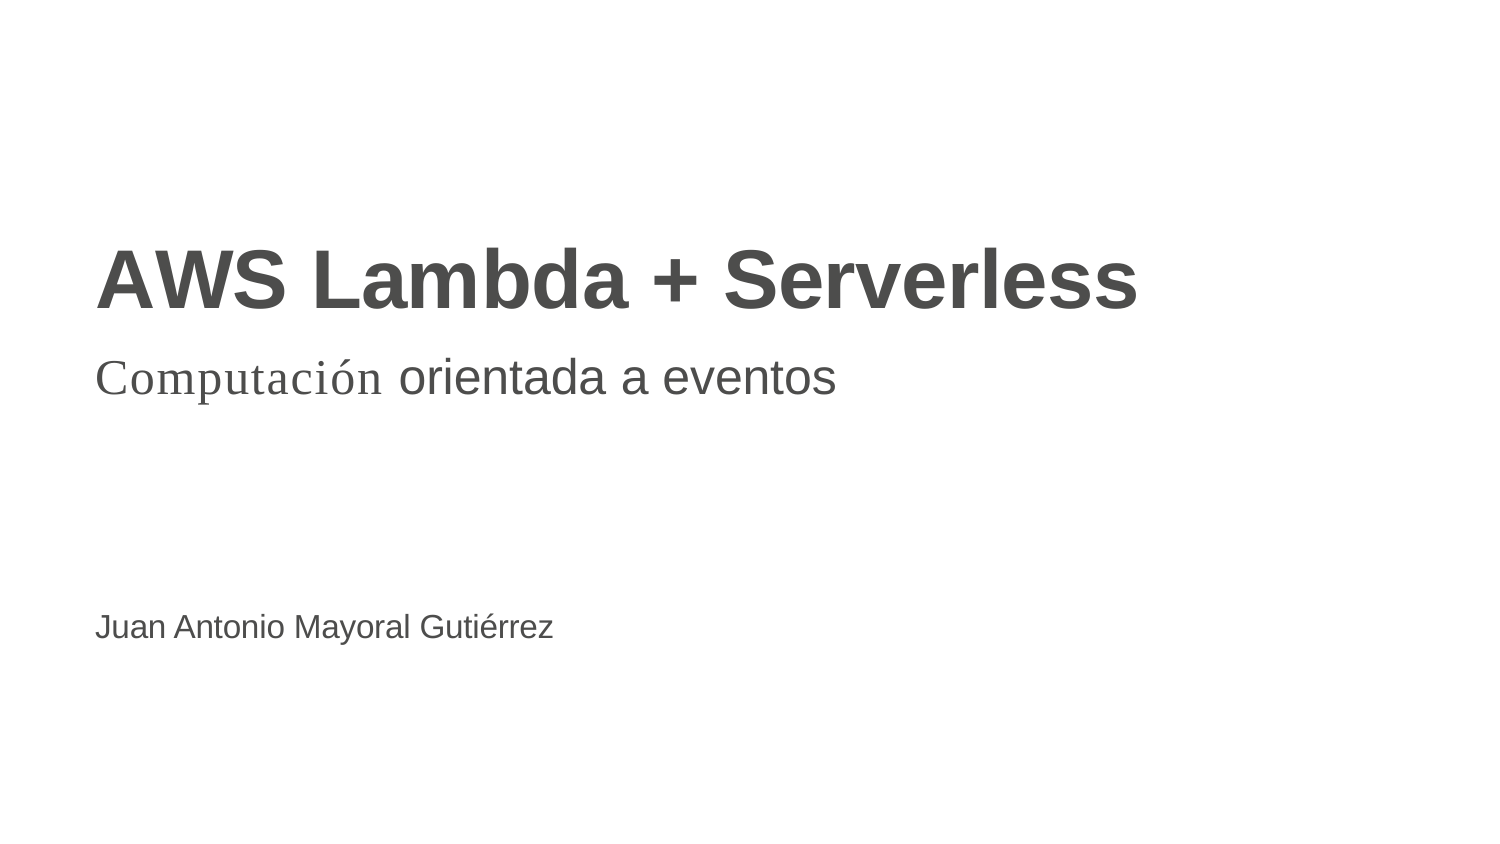

AWS Lambda + Serverless
Computación orientada a eventos
Juan Antonio Mayoral Gutiérrez